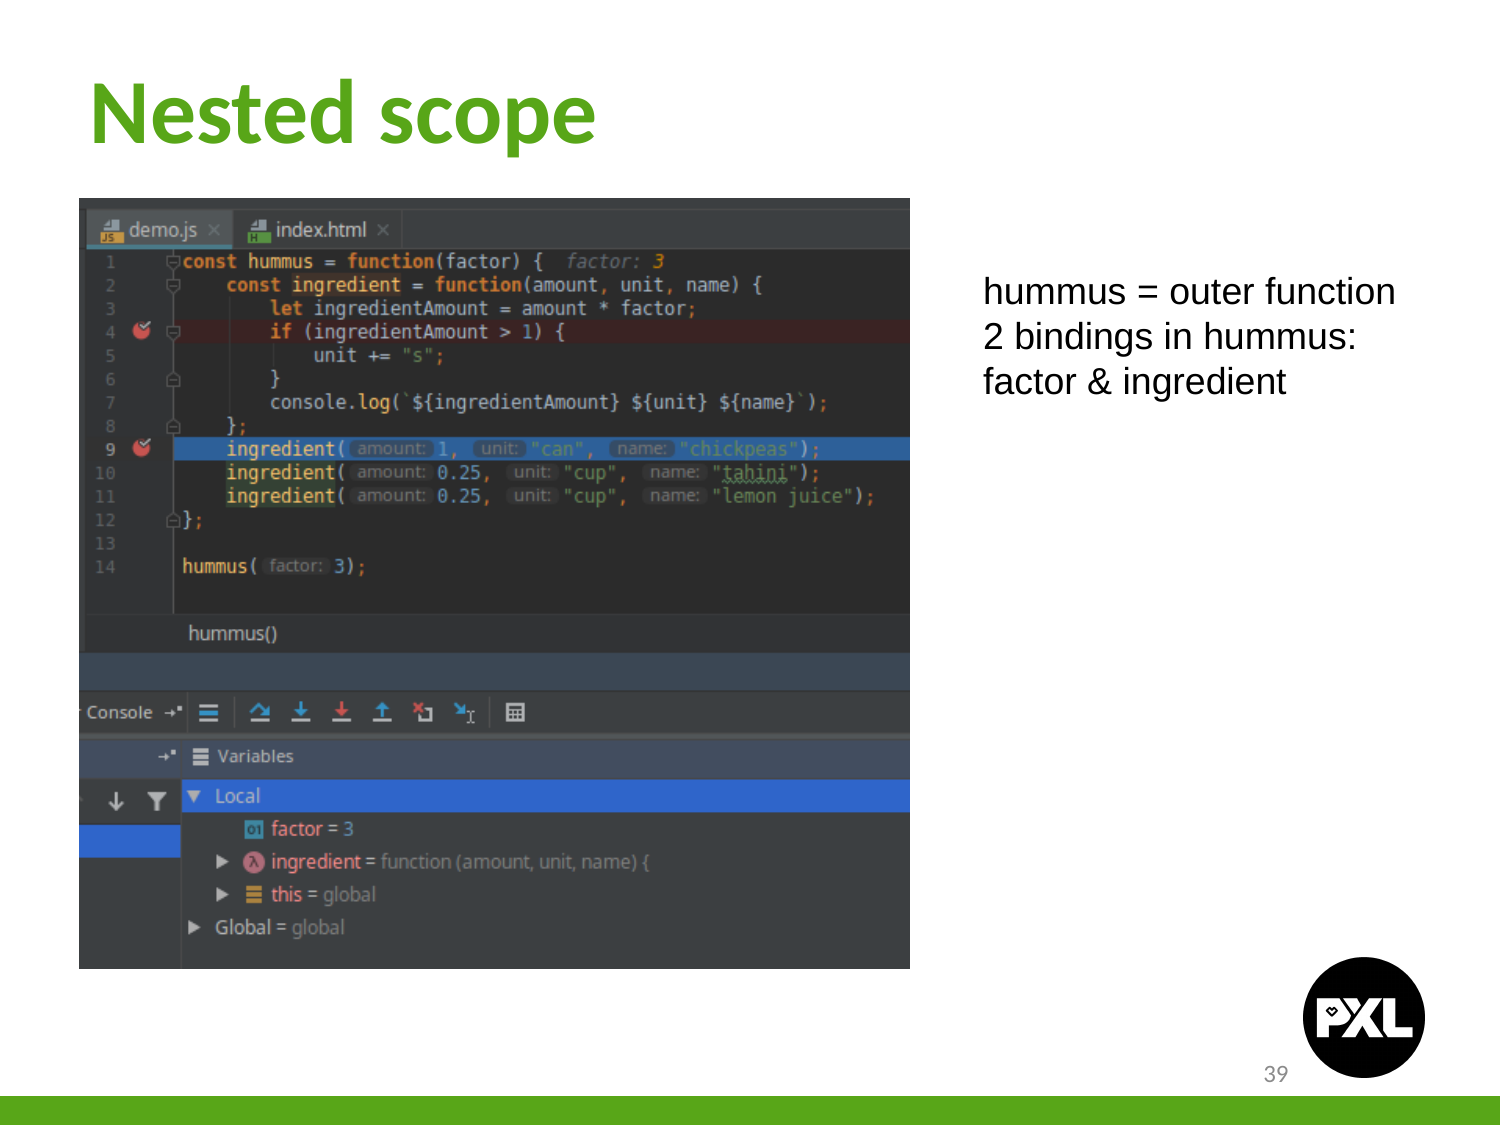

Nested scope
hummus = outer function
2 bindings in hummus:
factor & ingredient